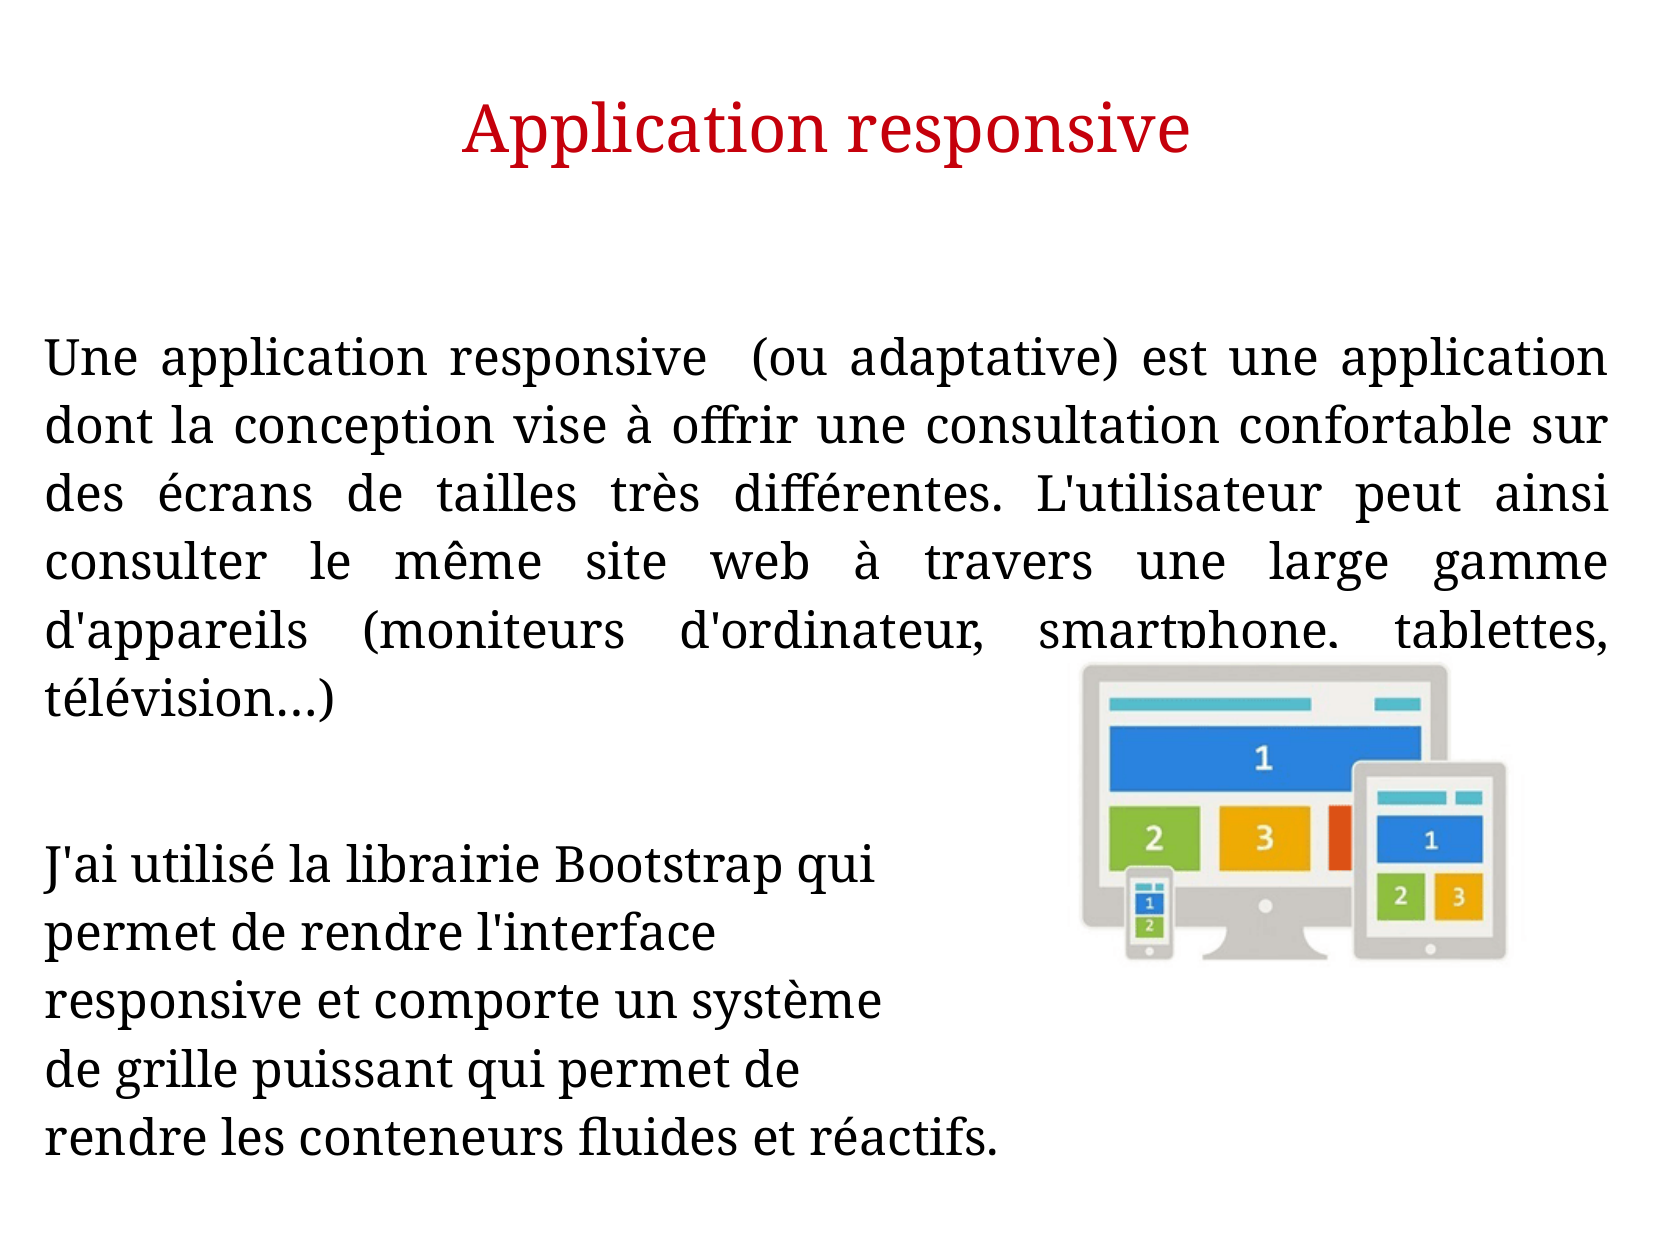

# Application responsive
Une application responsive (ou adaptative) est une application dont la conception vise à offrir une consultation confortable sur des écrans de tailles très différentes. L'utilisateur peut ainsi consulter le même site web à travers une large gamme d'appareils (moniteurs d'ordinateur, smartphone, tablettes, télévision…)
J'ai utilisé la librairie Bootstrap qui
permet de rendre l'interface
responsive et comporte un système
de grille puissant qui permet de
rendre les conteneurs fluides et réactifs.